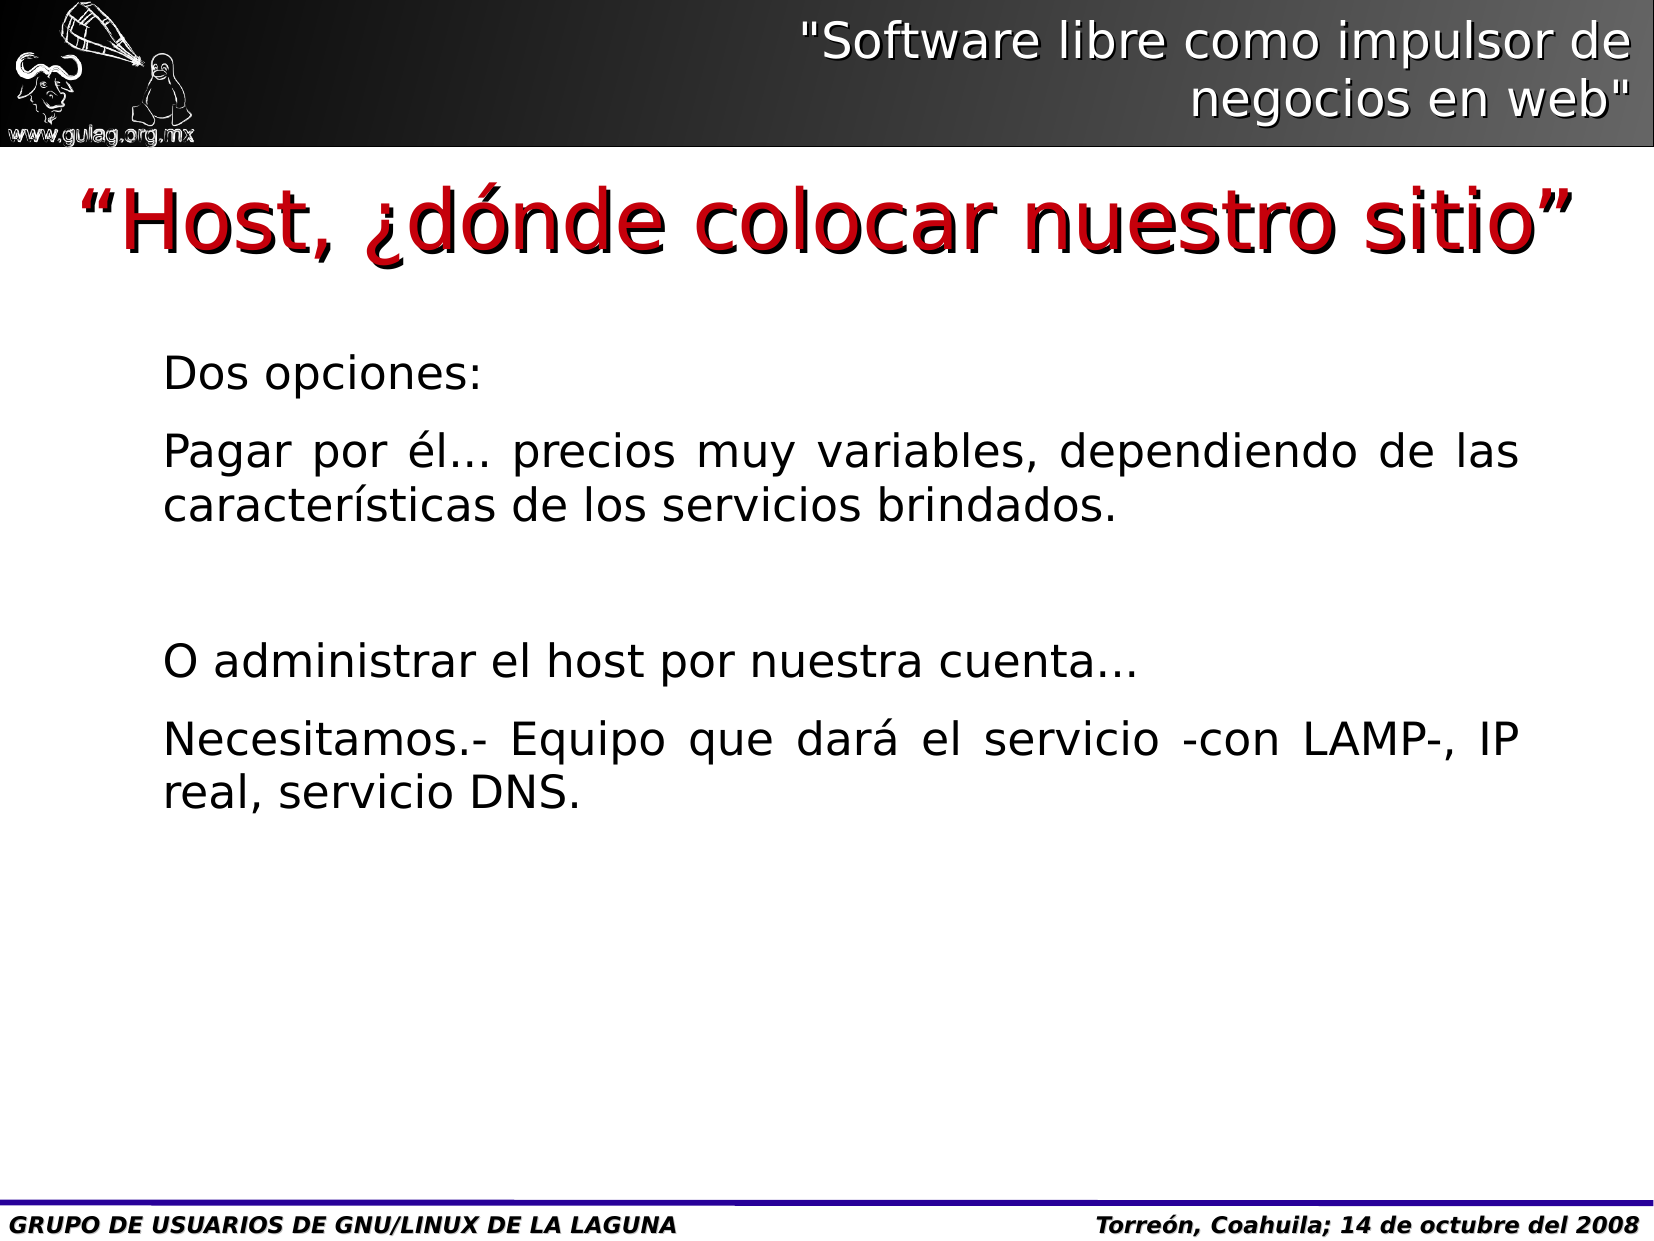

"Software libre como impulsor de negocios en web"
GRUPO DE USUARIOS DE GNU/LINUX DE LA LAGUNA
Torreón, Coahuila; 14 de octubre del 2008
“Host, ¿dónde colocar nuestro sitio”
Dos opciones:
Pagar por él... precios muy variables, dependiendo de las características de los servicios brindados.
O administrar el host por nuestra cuenta...
Necesitamos.- Equipo que dará el servicio -con LAMP-, IP real, servicio DNS.